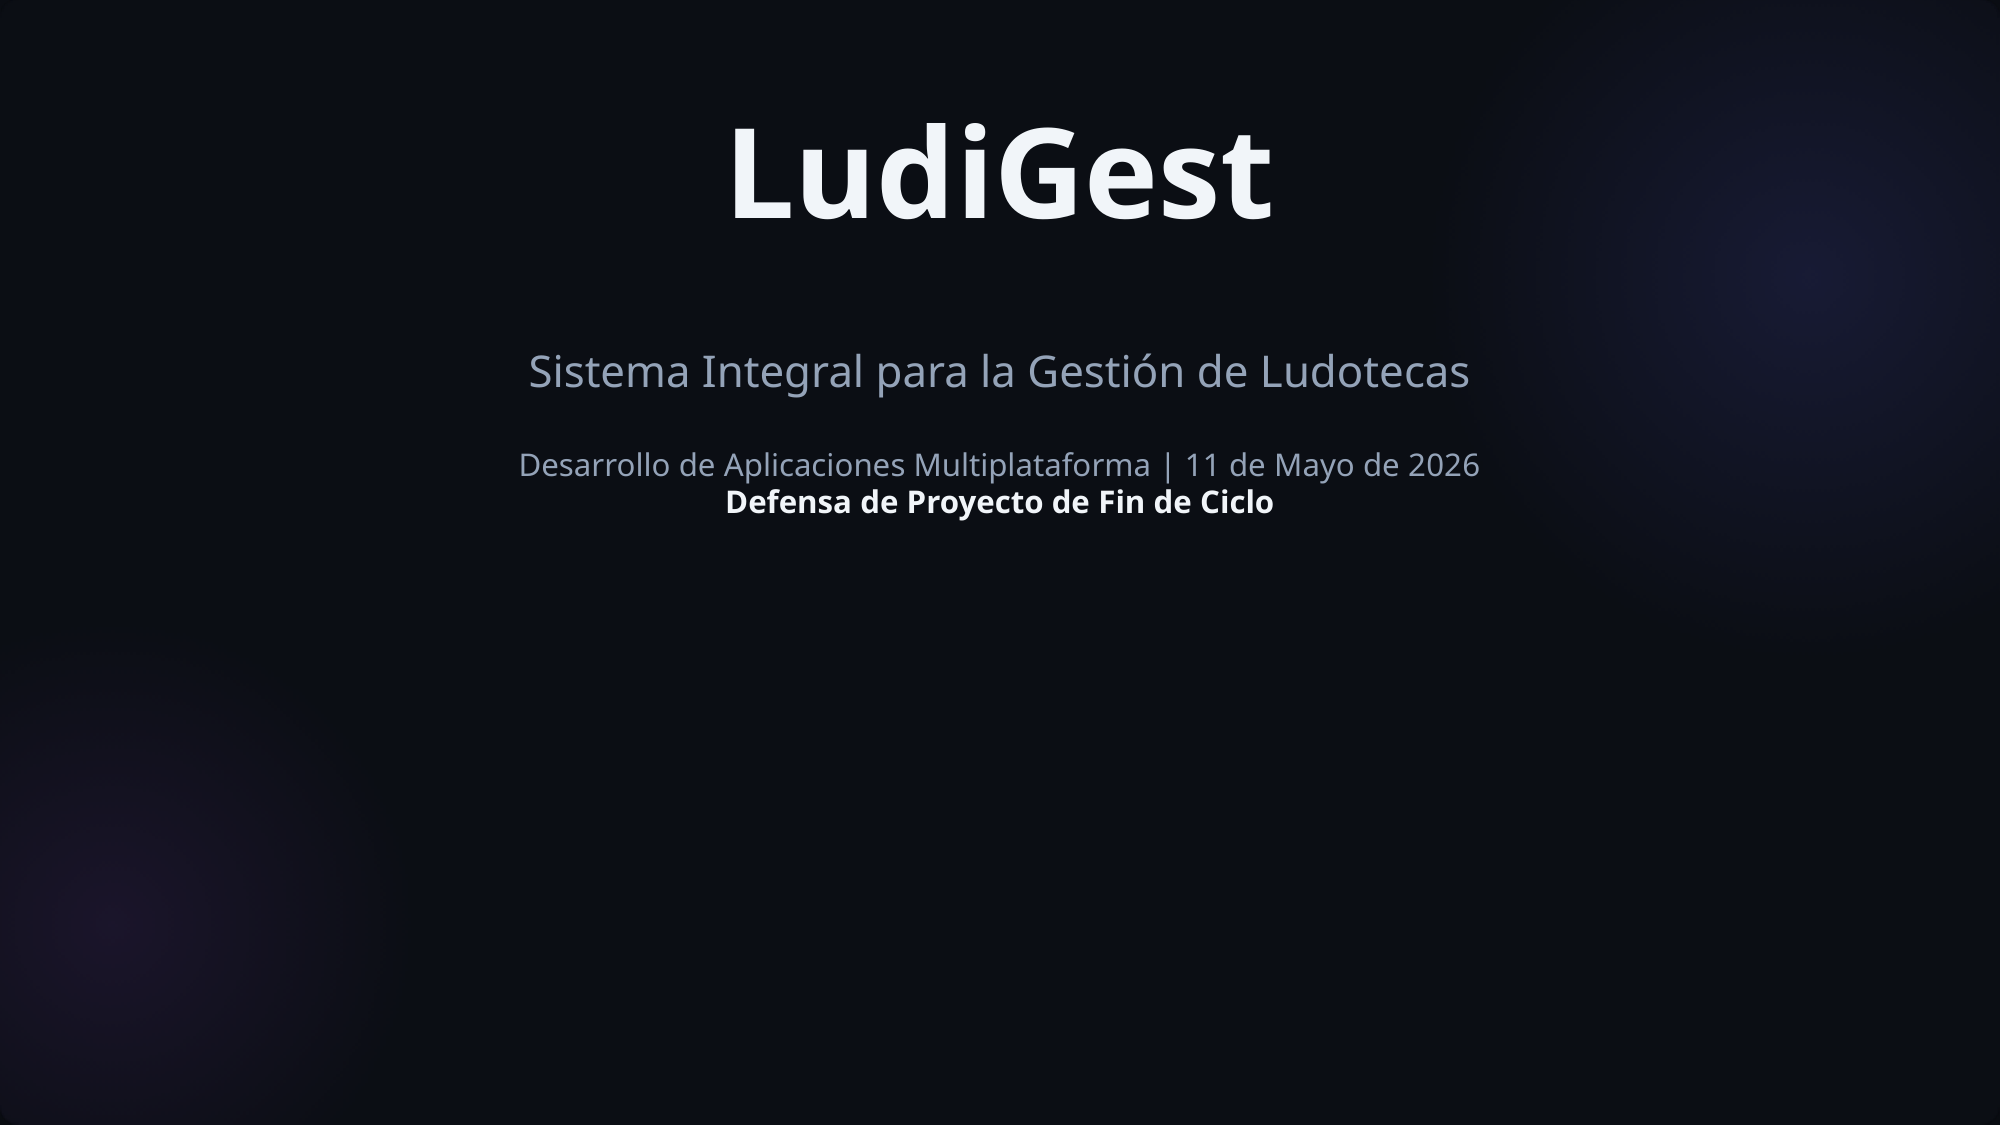

LudiGest
Sistema Integral para la Gestión de Ludotecas
Desarrollo de Aplicaciones Multiplataforma | 11 de Mayo de 2026
Defensa de Proyecto de Fin de Ciclo